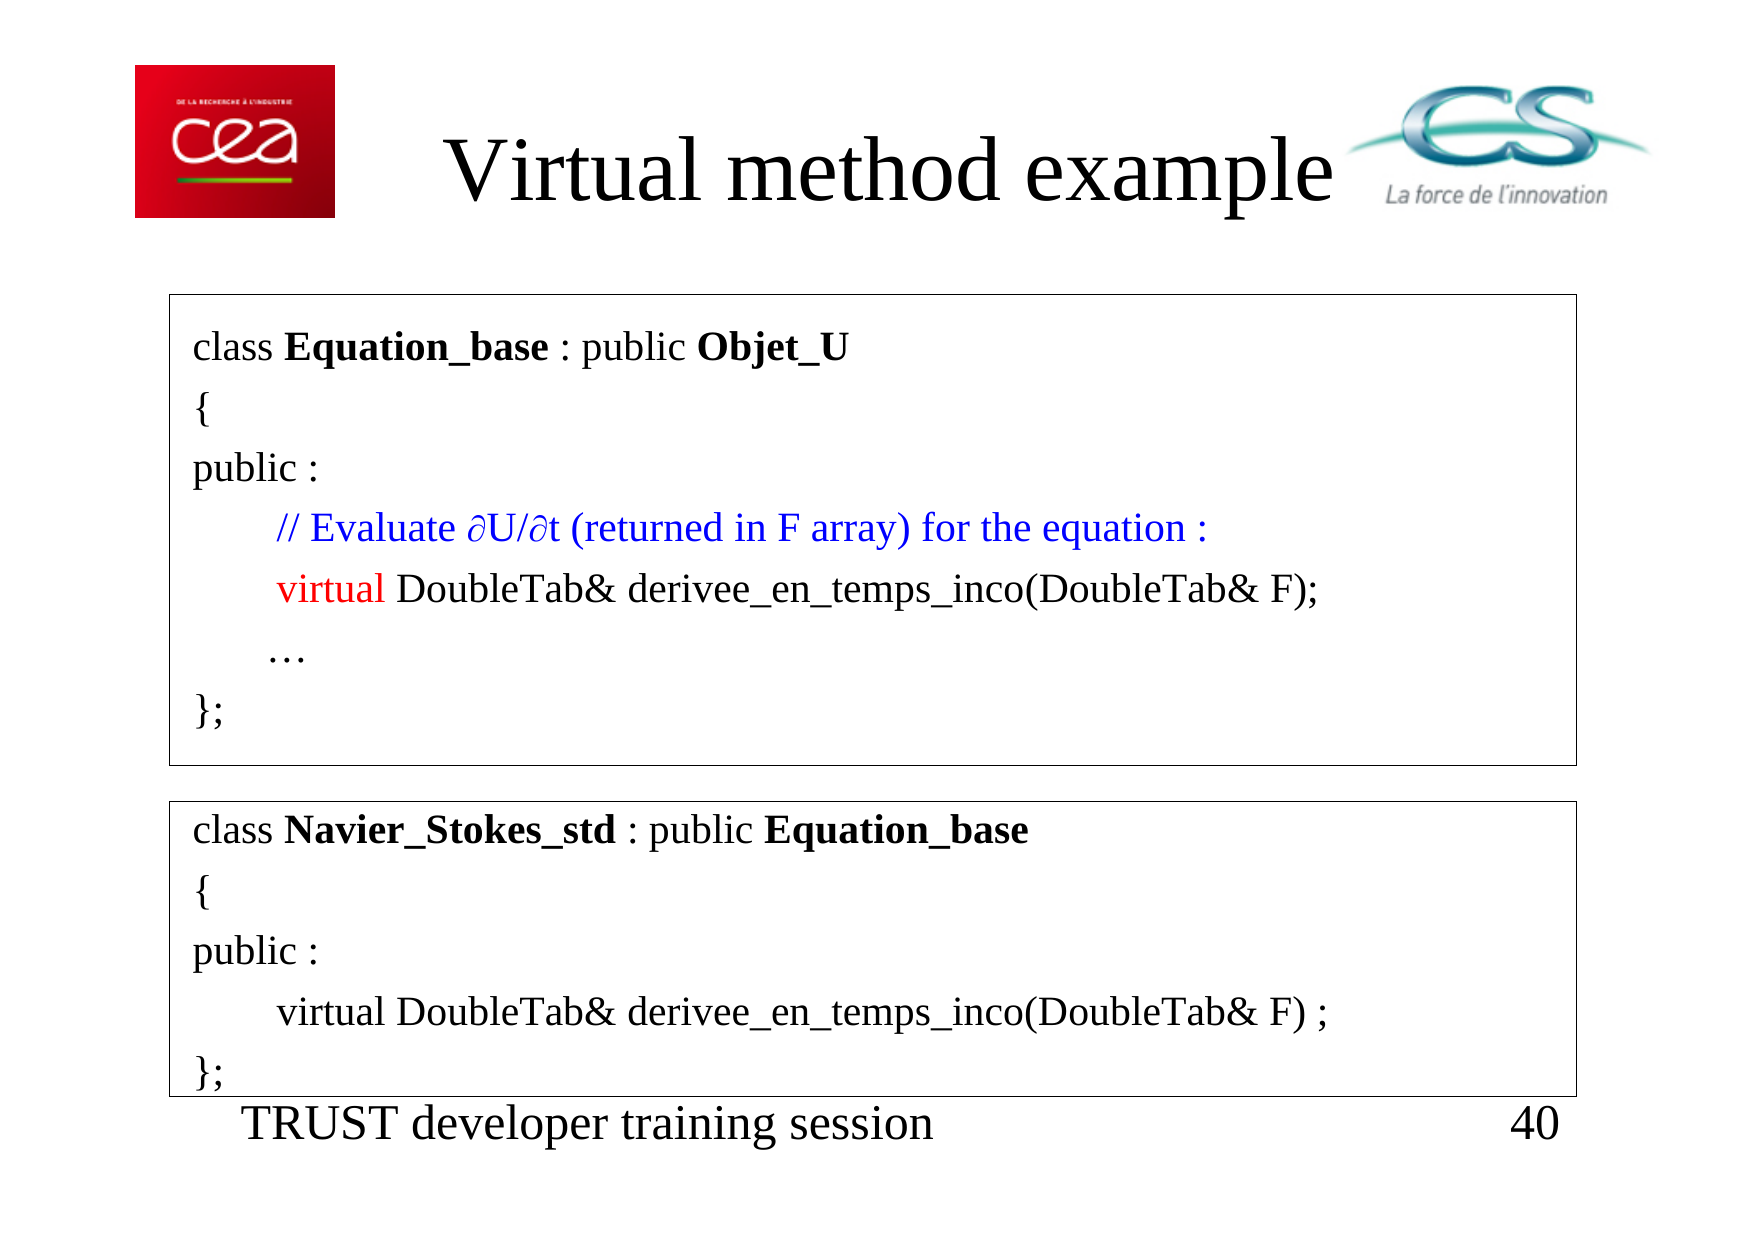

# Virtual method example
class Equation_base : public Objet_U
{
public :
 // Evaluate ¶U/¶t (returned in F array) for the equation :
 virtual DoubleTab& derivee_en_temps_inco(DoubleTab& F);
 …
};
class Navier_Stokes_std : public Equation_base
{
public :
 virtual DoubleTab& derivee_en_temps_inco(DoubleTab& F) ;
};
TRUST developer training session
40